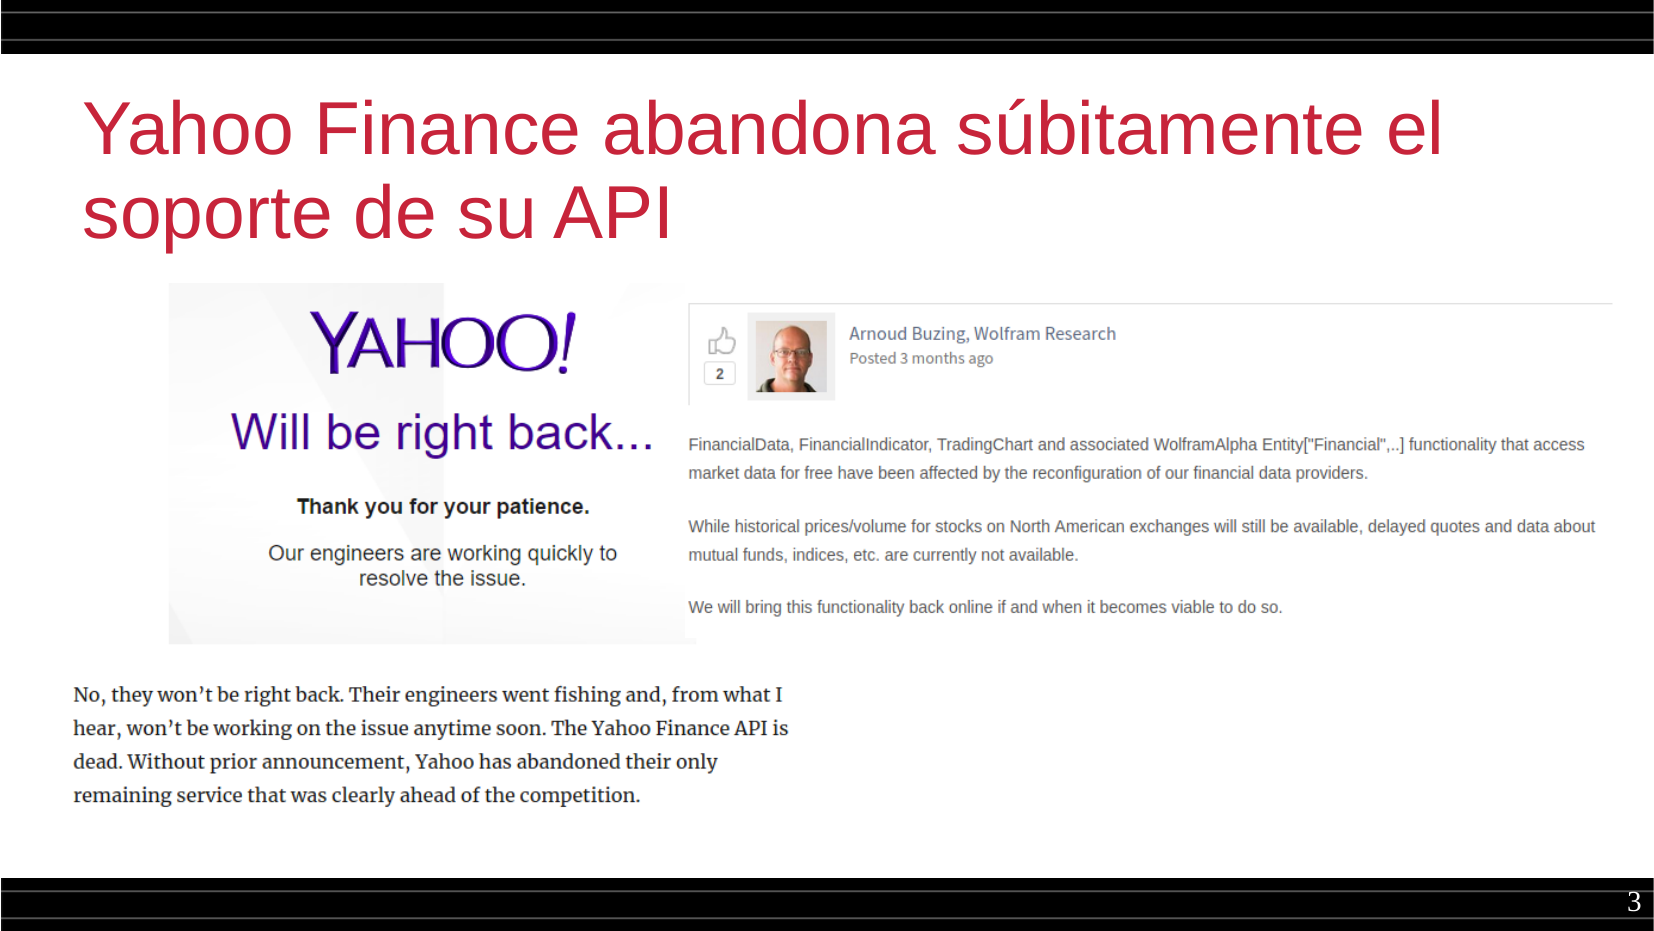

# Yahoo Finance abandona súbitamente el soporte de su API